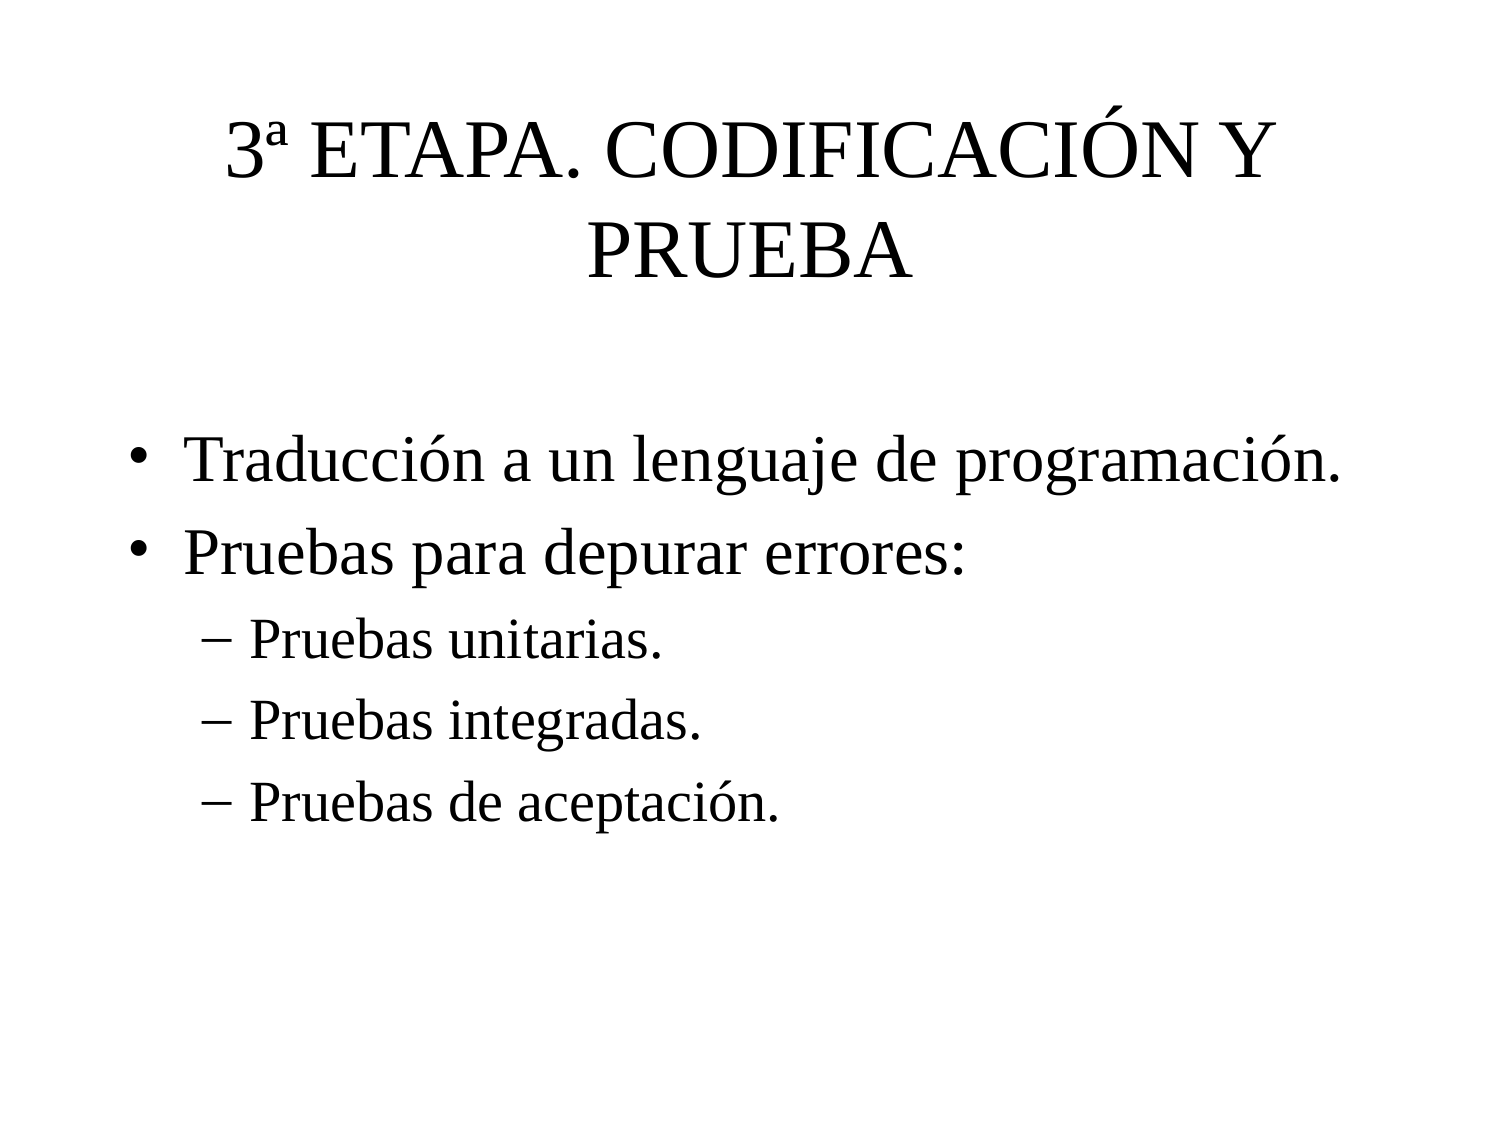

# 3ª ETAPA. CODIFICACIÓN Y PRUEBA
Traducción a un lenguaje de programación.
Pruebas para depurar errores:
Pruebas unitarias.
Pruebas integradas.
Pruebas de aceptación.